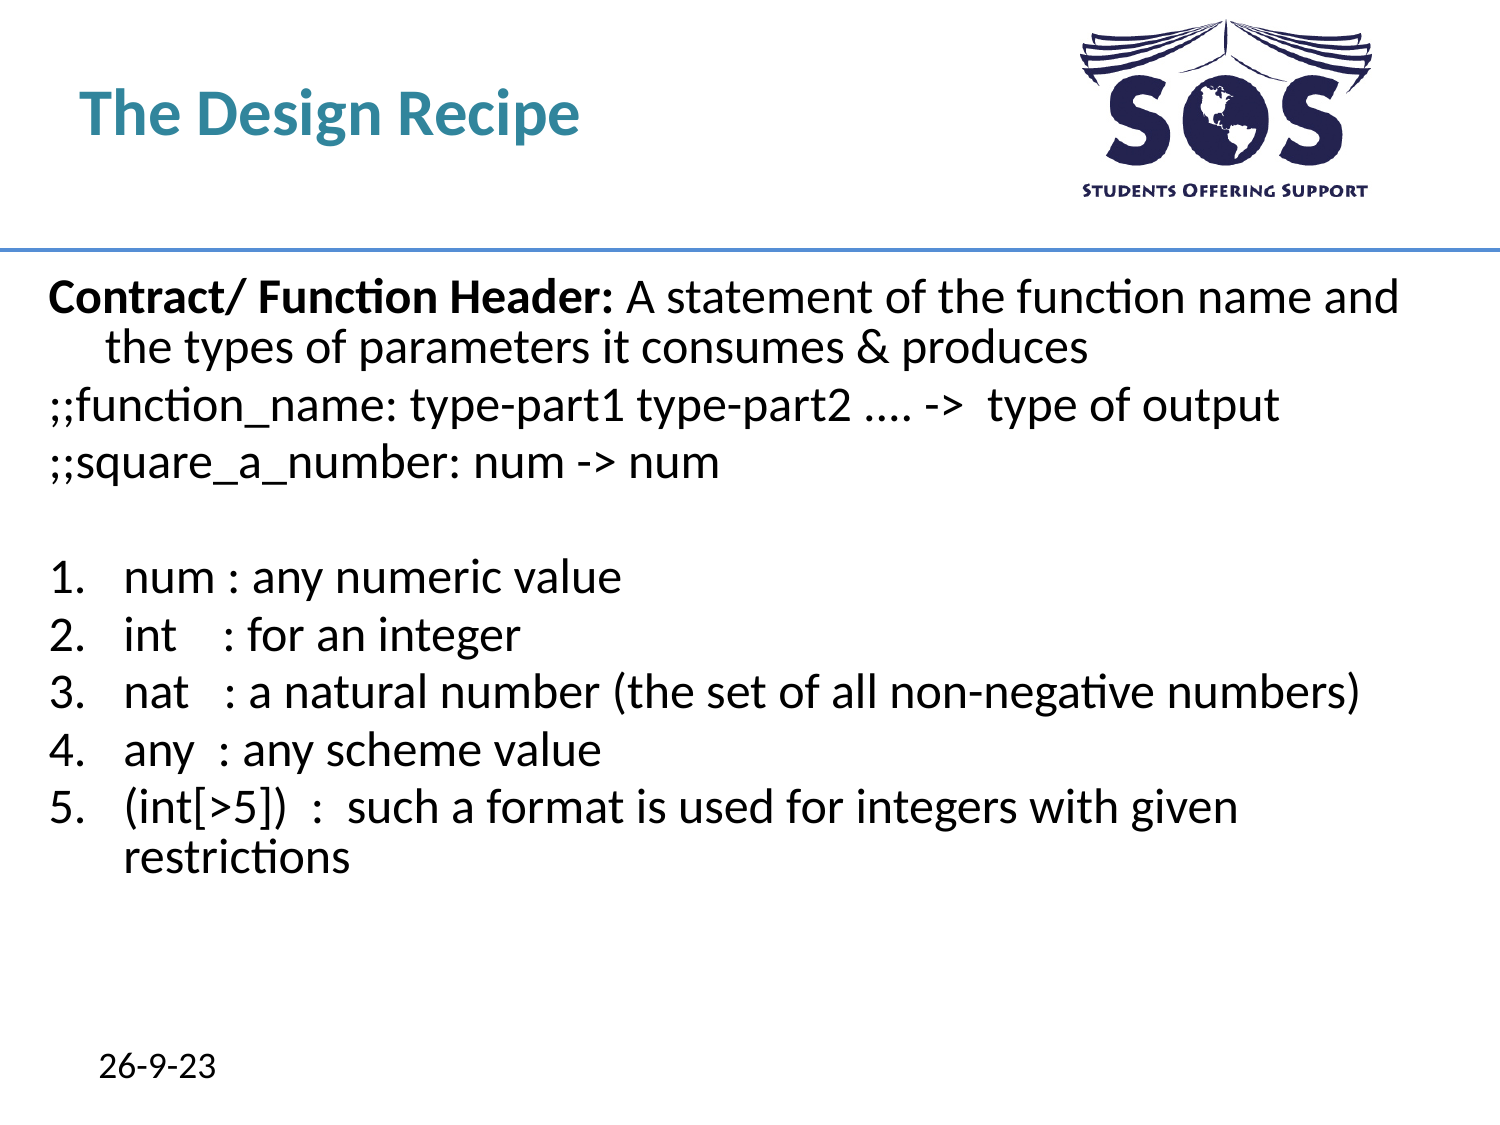

# Matrix Inverse
The Design Recipe
Contract/ Function Header: A statement of the function name and the types of parameters it consumes & produces
;;function_name: type-part1 type-part2 .... -> type of output
;;square_a_number: num -> num
num : any numeric value
int : for an integer
nat : a natural number (the set of all non-negative numbers)
any : any scheme value
(int[>5]) : such a format is used for integers with given restrictions